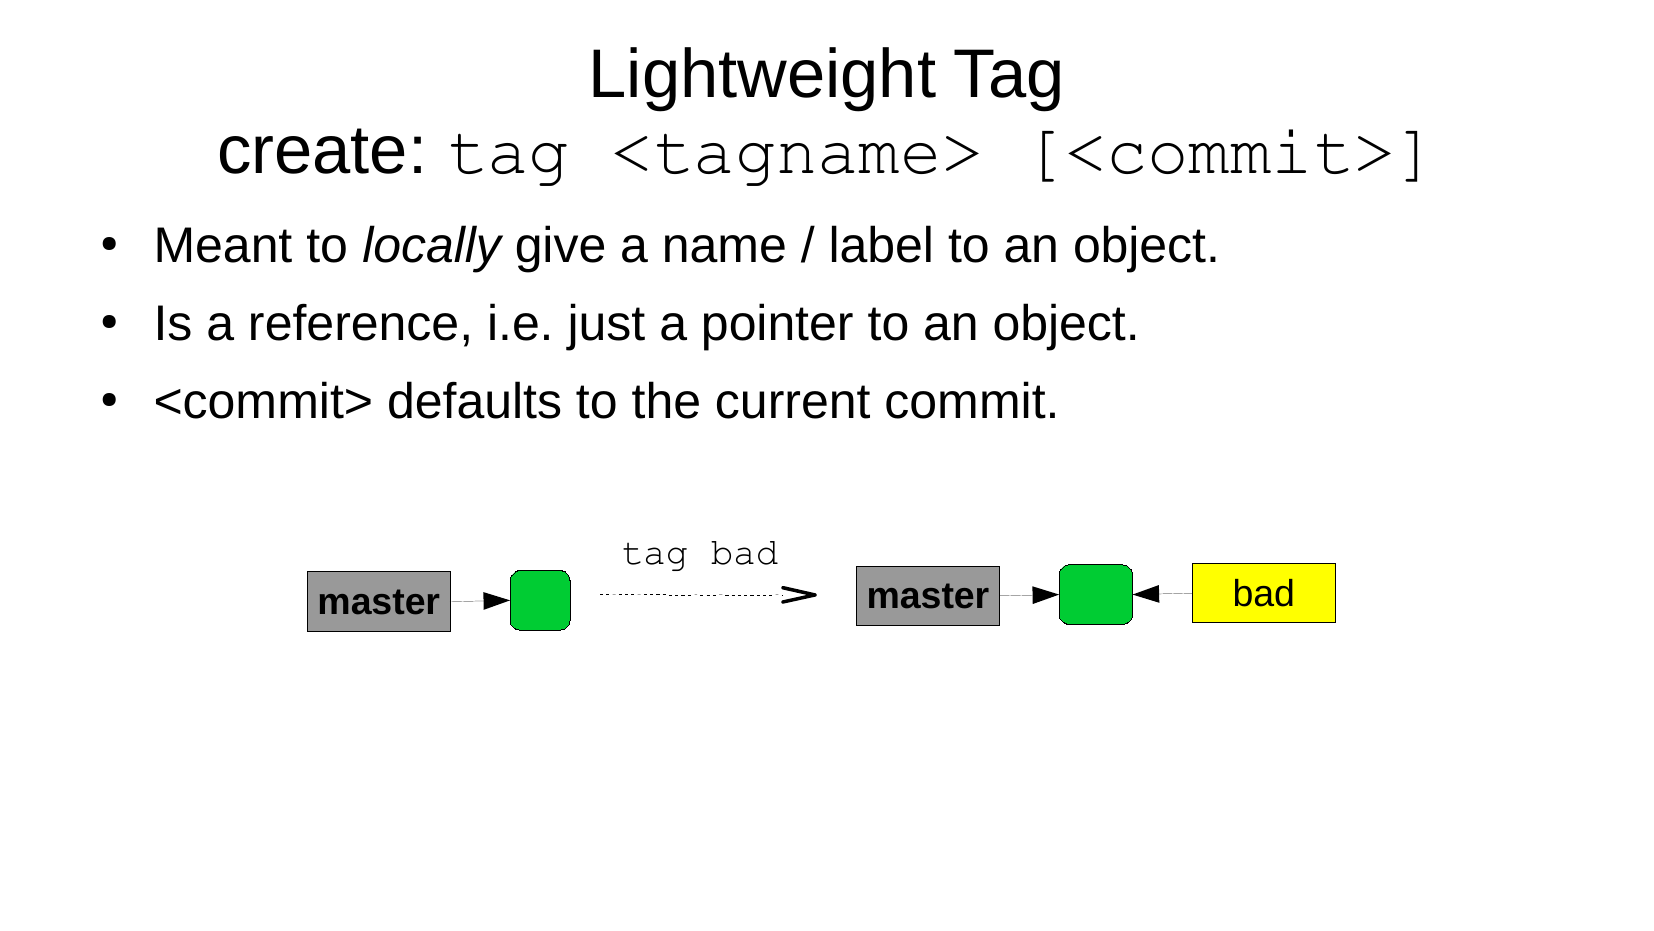

# Lightweight Tag create: tag <tagname> [<commit>]
Meant to locally give a name / label to an object.
Is a reference, i.e. just a pointer to an object.
<commit> defaults to the current commit.
tag bad
bad
master
master